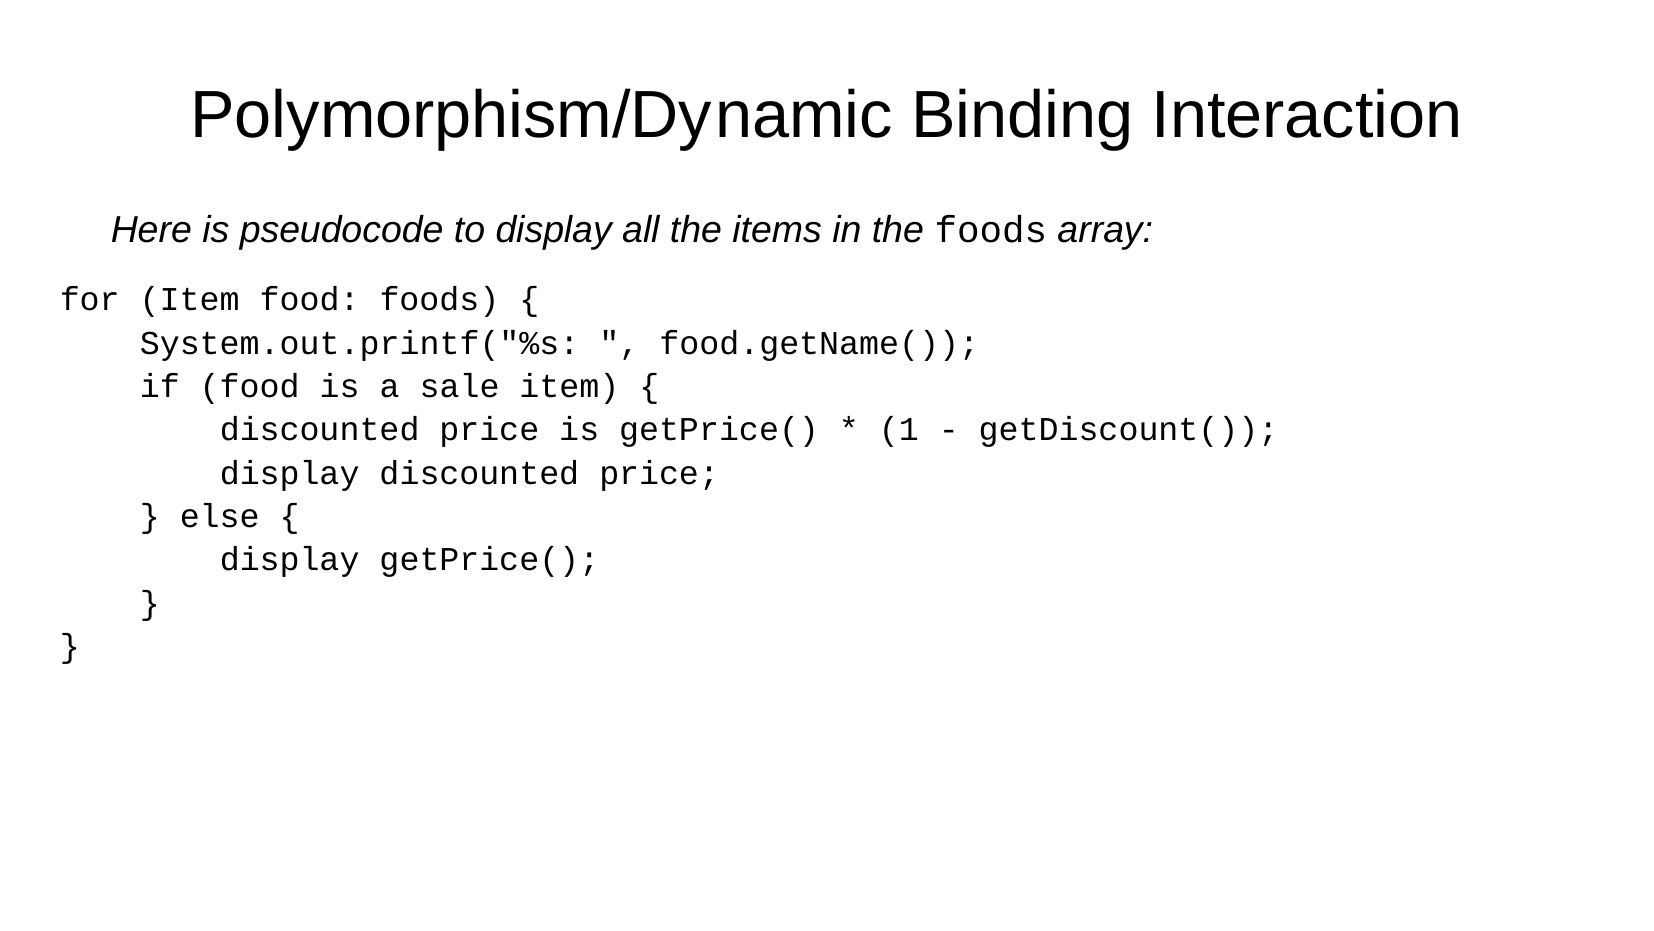

# Polymorphism/Dy	namic Binding Interaction
Here is pseudocode to display all the items in the foods array:
for (Item food: foods) {
 System.out.printf("%s: ", food.getName());
 if (food is a sale item) {
 discounted price is getPrice() * (1 - getDiscount());
 display discounted price;
 } else {
 display getPrice();
 }
}